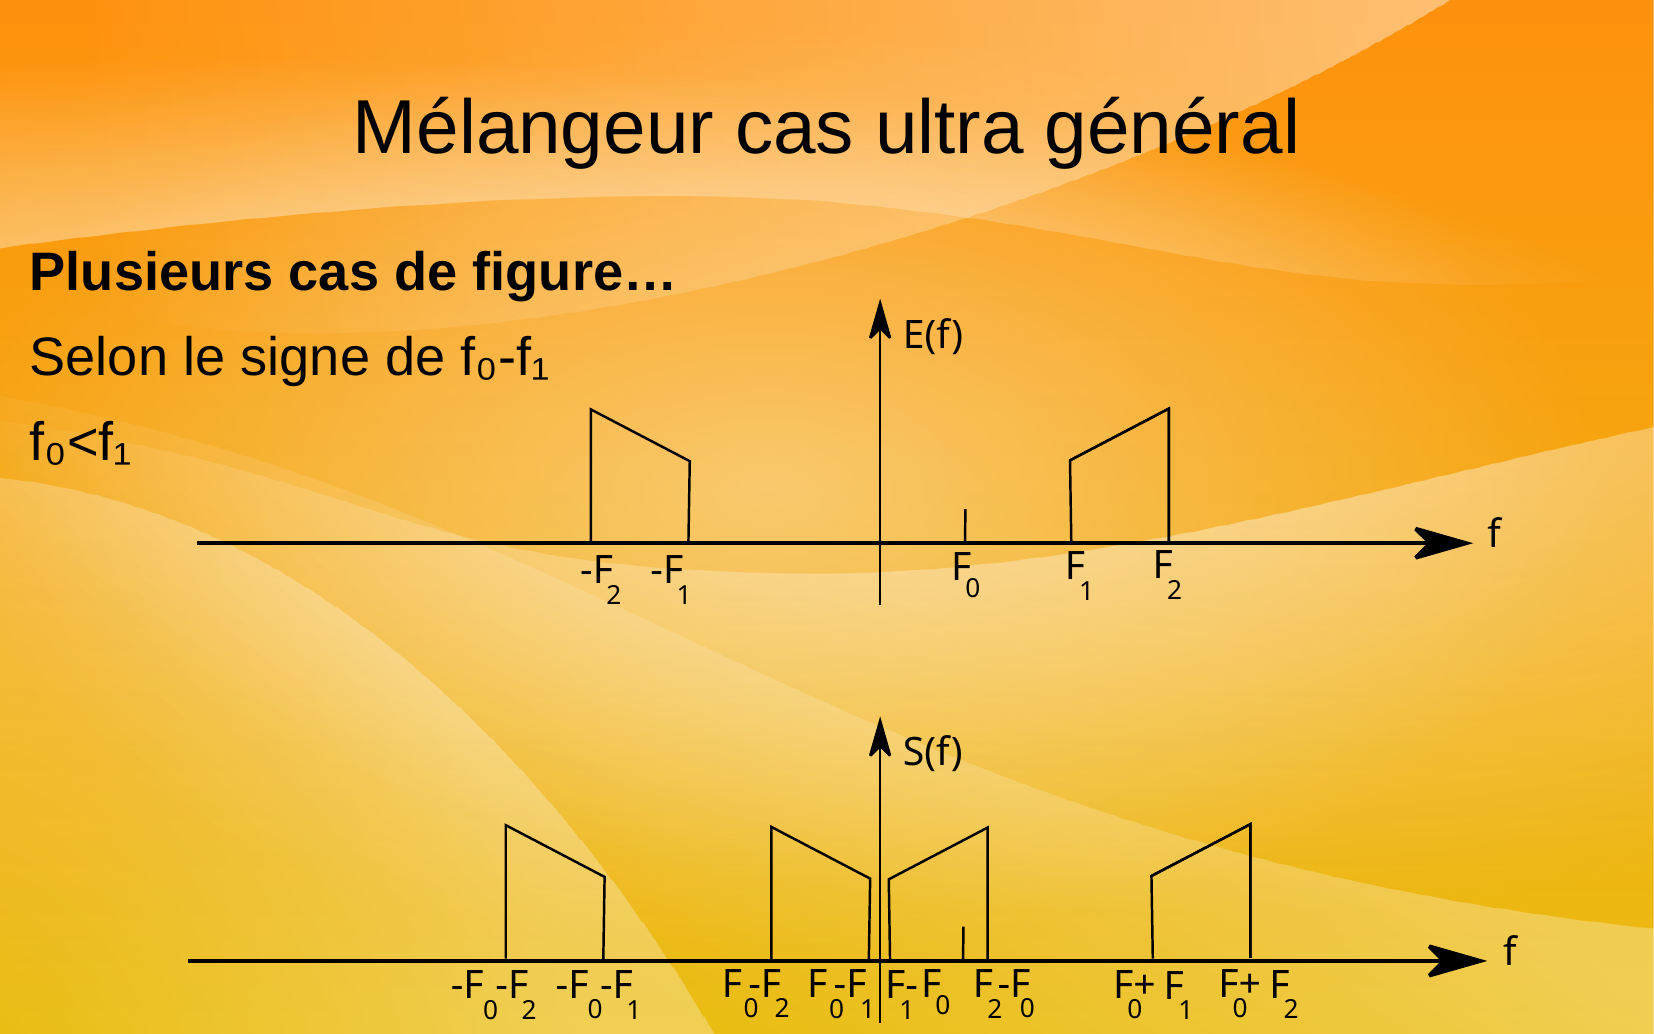

# Mélangeur cas ultra général
Plusieurs cas de figure…
Selon le signe de f₀-f₁
f₀<f₁